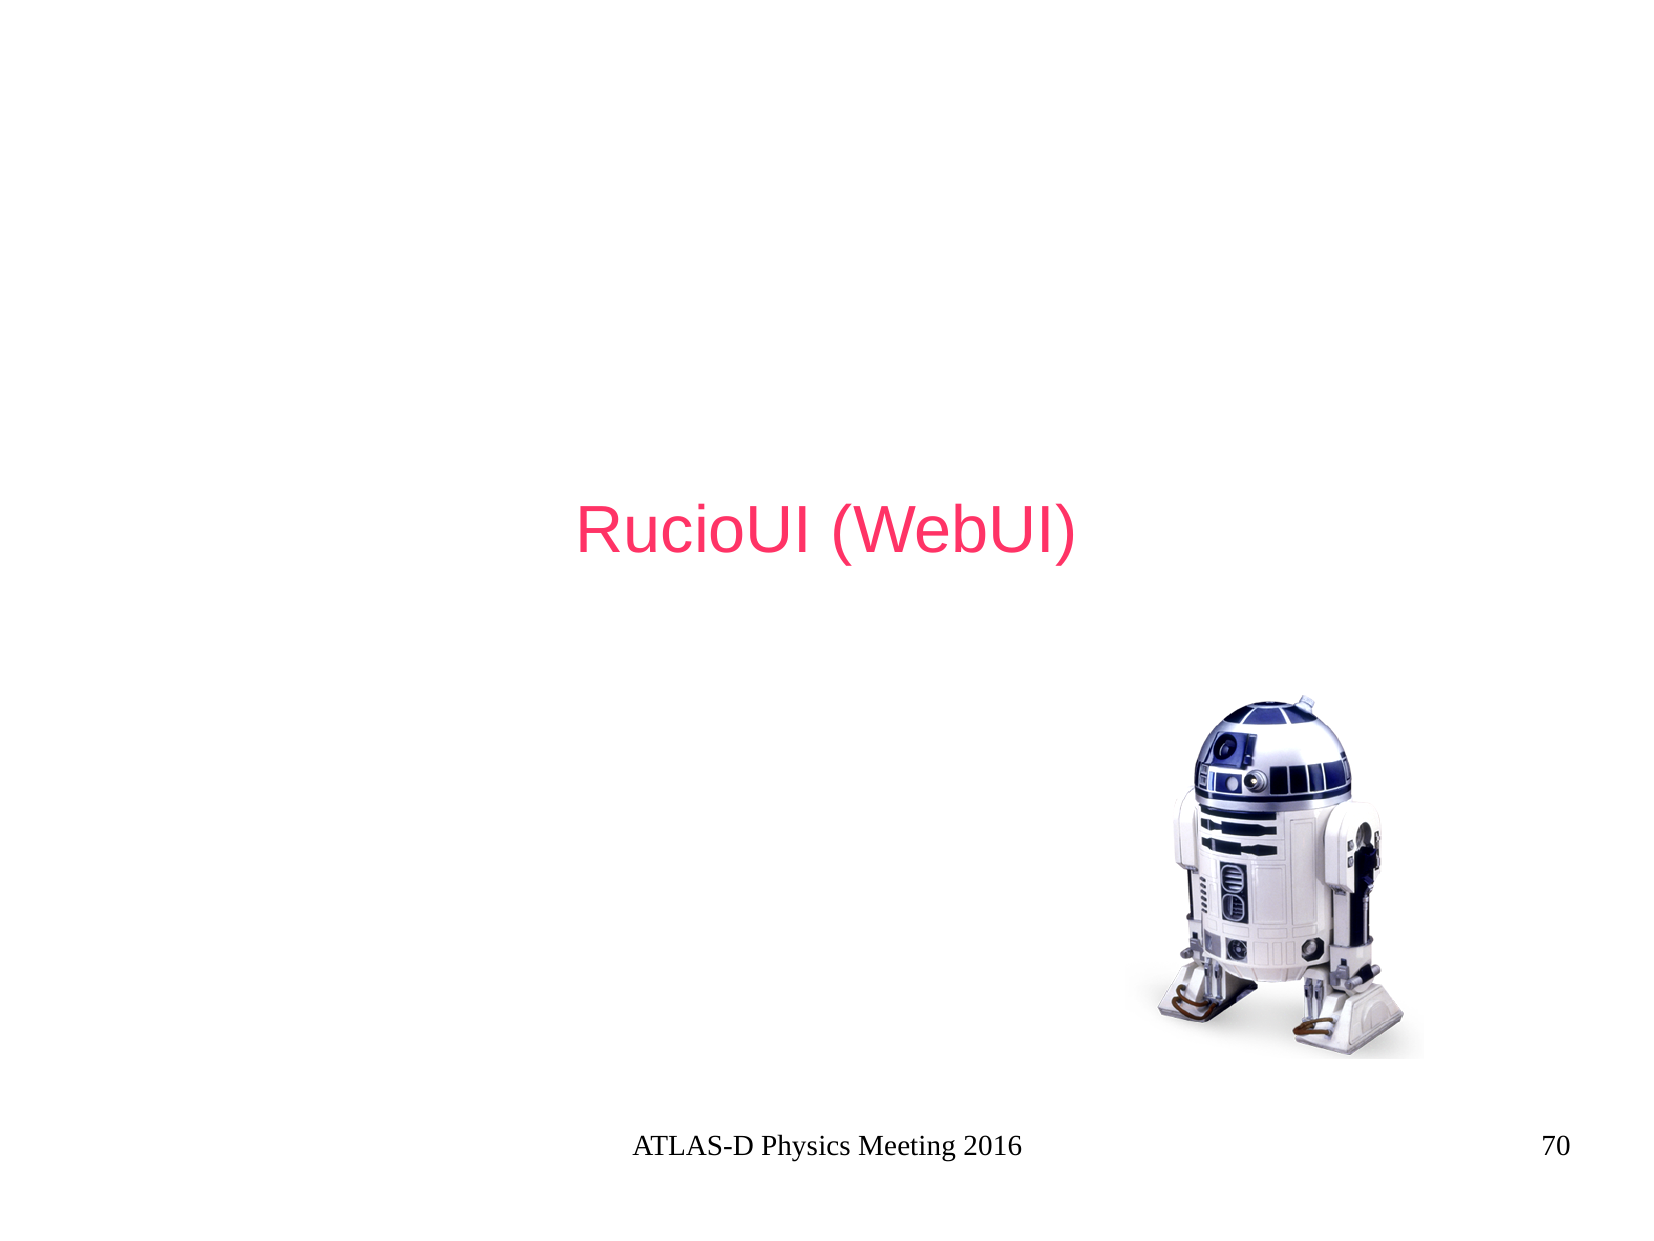

# RucioUI (WebUI)
ATLAS-D Physics Meeting 2016
70